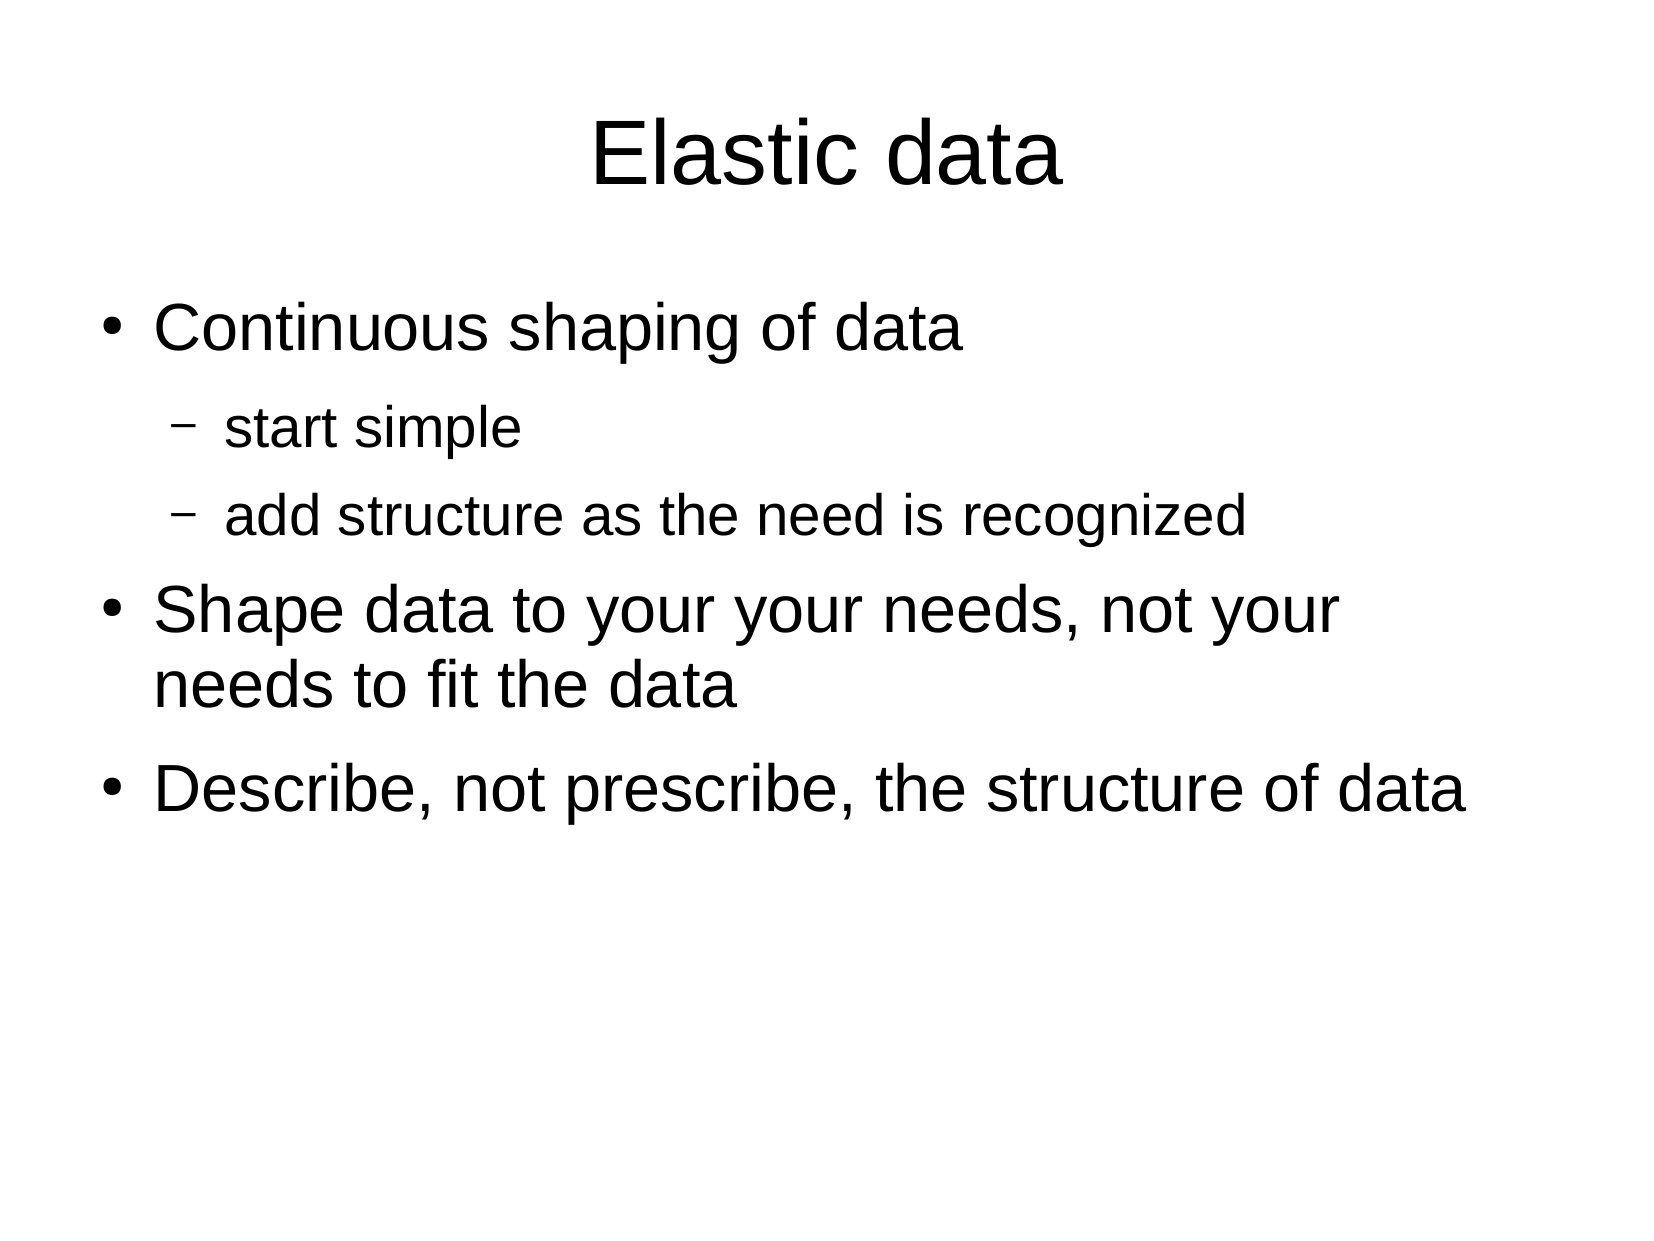

# Elastic data
Continuous shaping of data
start simple
add structure as the need is recognized
Shape data to your your needs, not your needs to fit the data
Describe, not prescribe, the structure of data